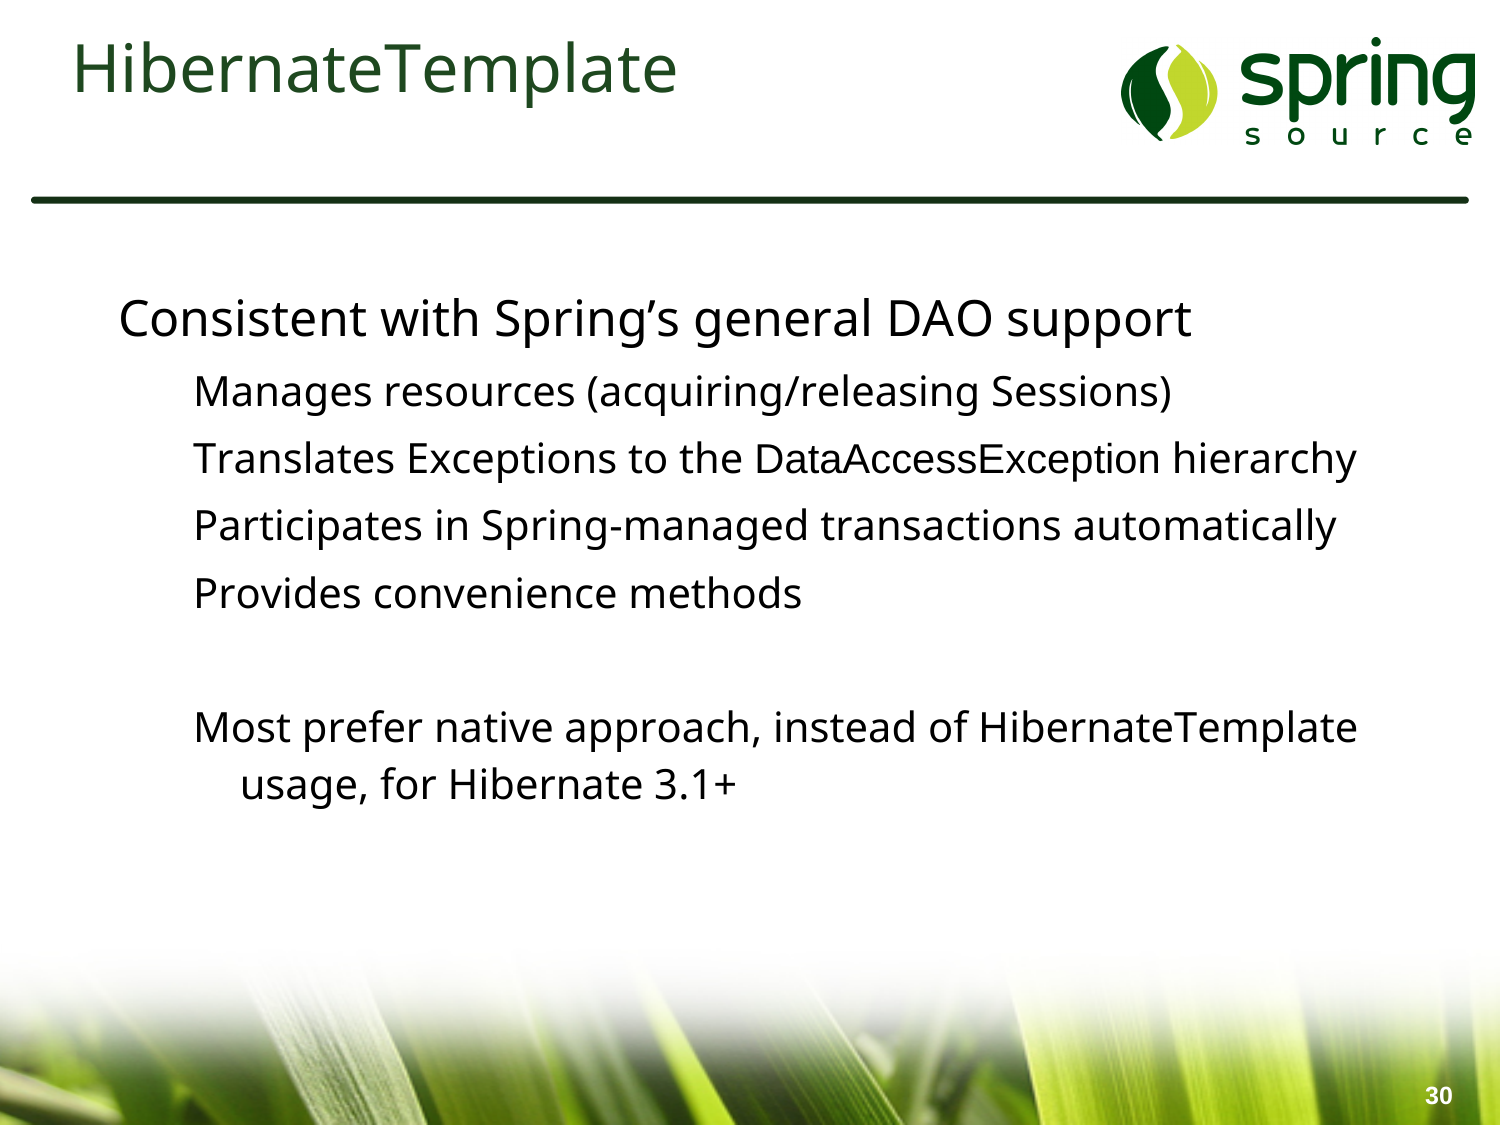

# HibernateTemplate
Consistent with Spring’s general DAO support
Manages resources (acquiring/releasing Sessions)
Translates Exceptions to the DataAccessException hierarchy
Participates in Spring-managed transactions automatically
Provides convenience methods
Most prefer native approach, instead of HibernateTemplate usage, for Hibernate 3.1+